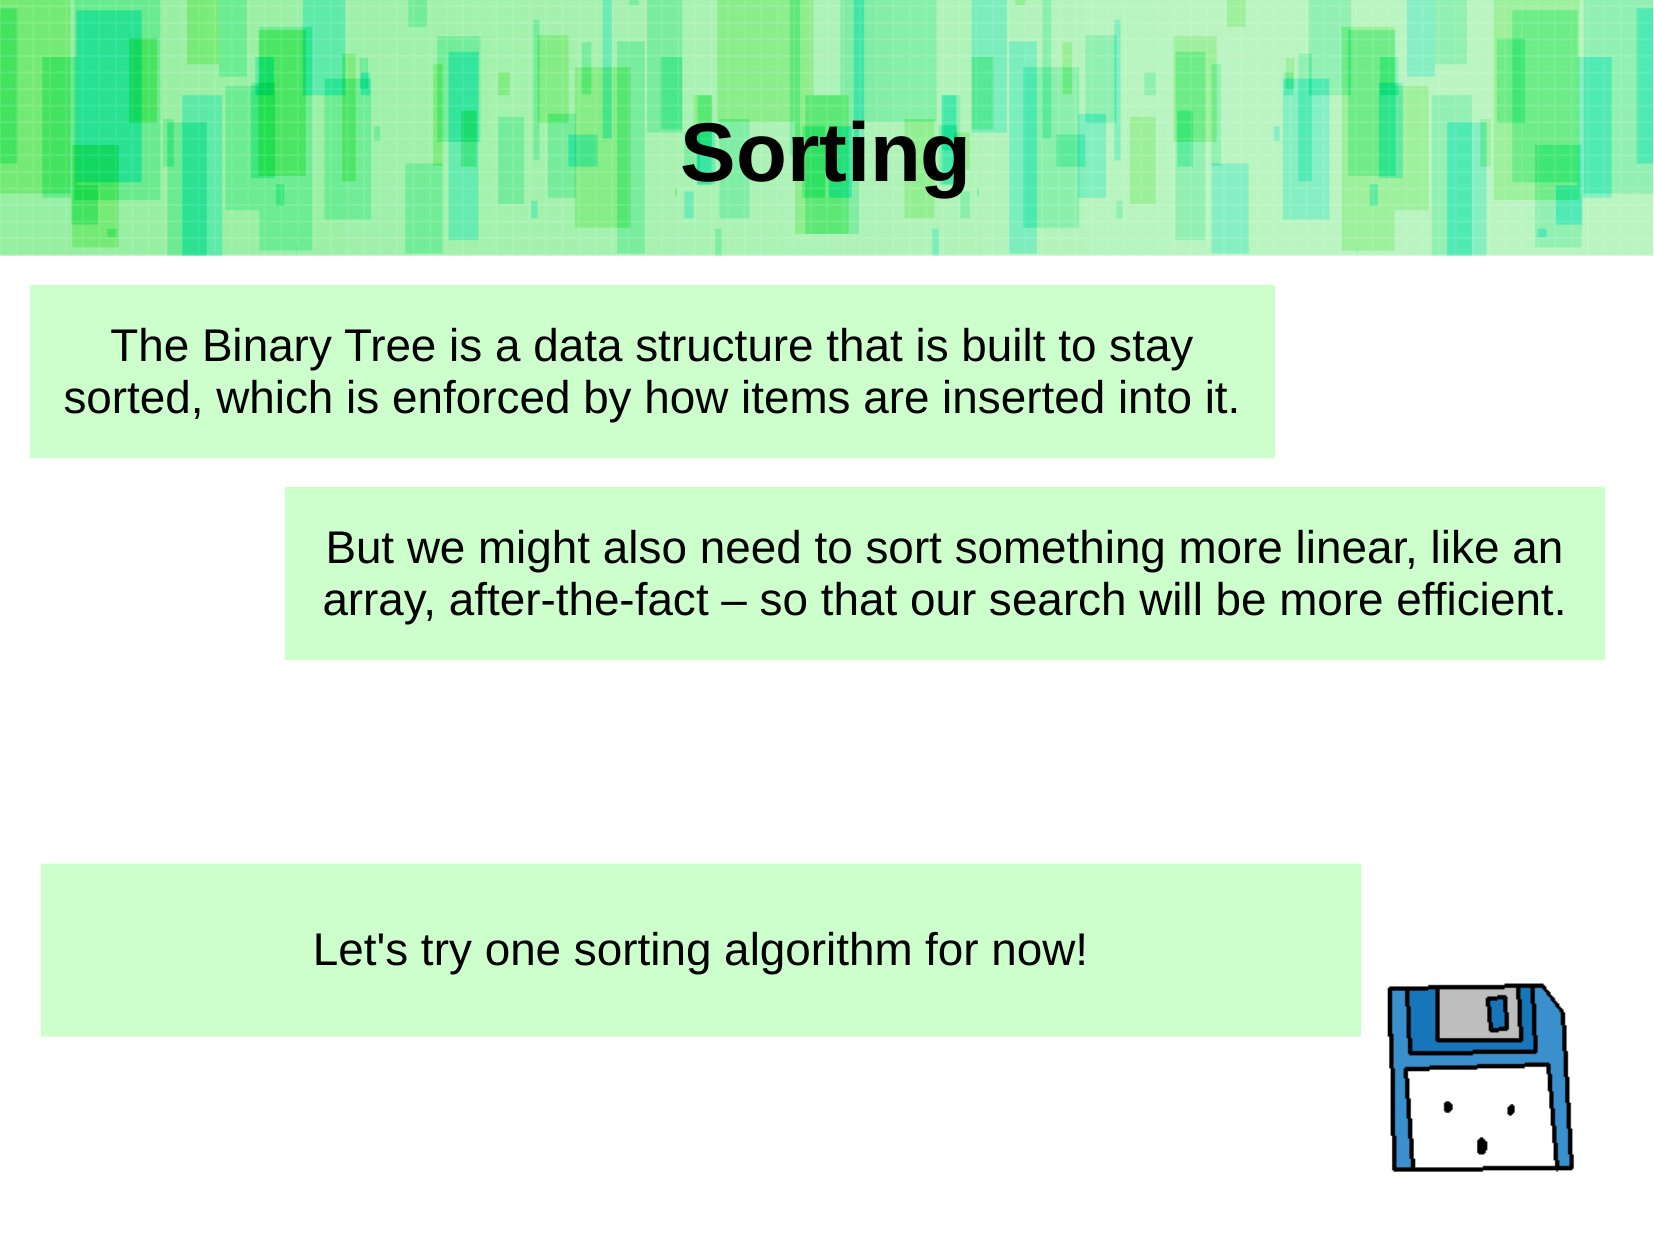

# Sorting
The Binary Tree is a data structure that is built to stay sorted, which is enforced by how items are inserted into it.
But we might also need to sort something more linear, like an array, after-the-fact – so that our search will be more efficient.
Let's try one sorting algorithm for now!